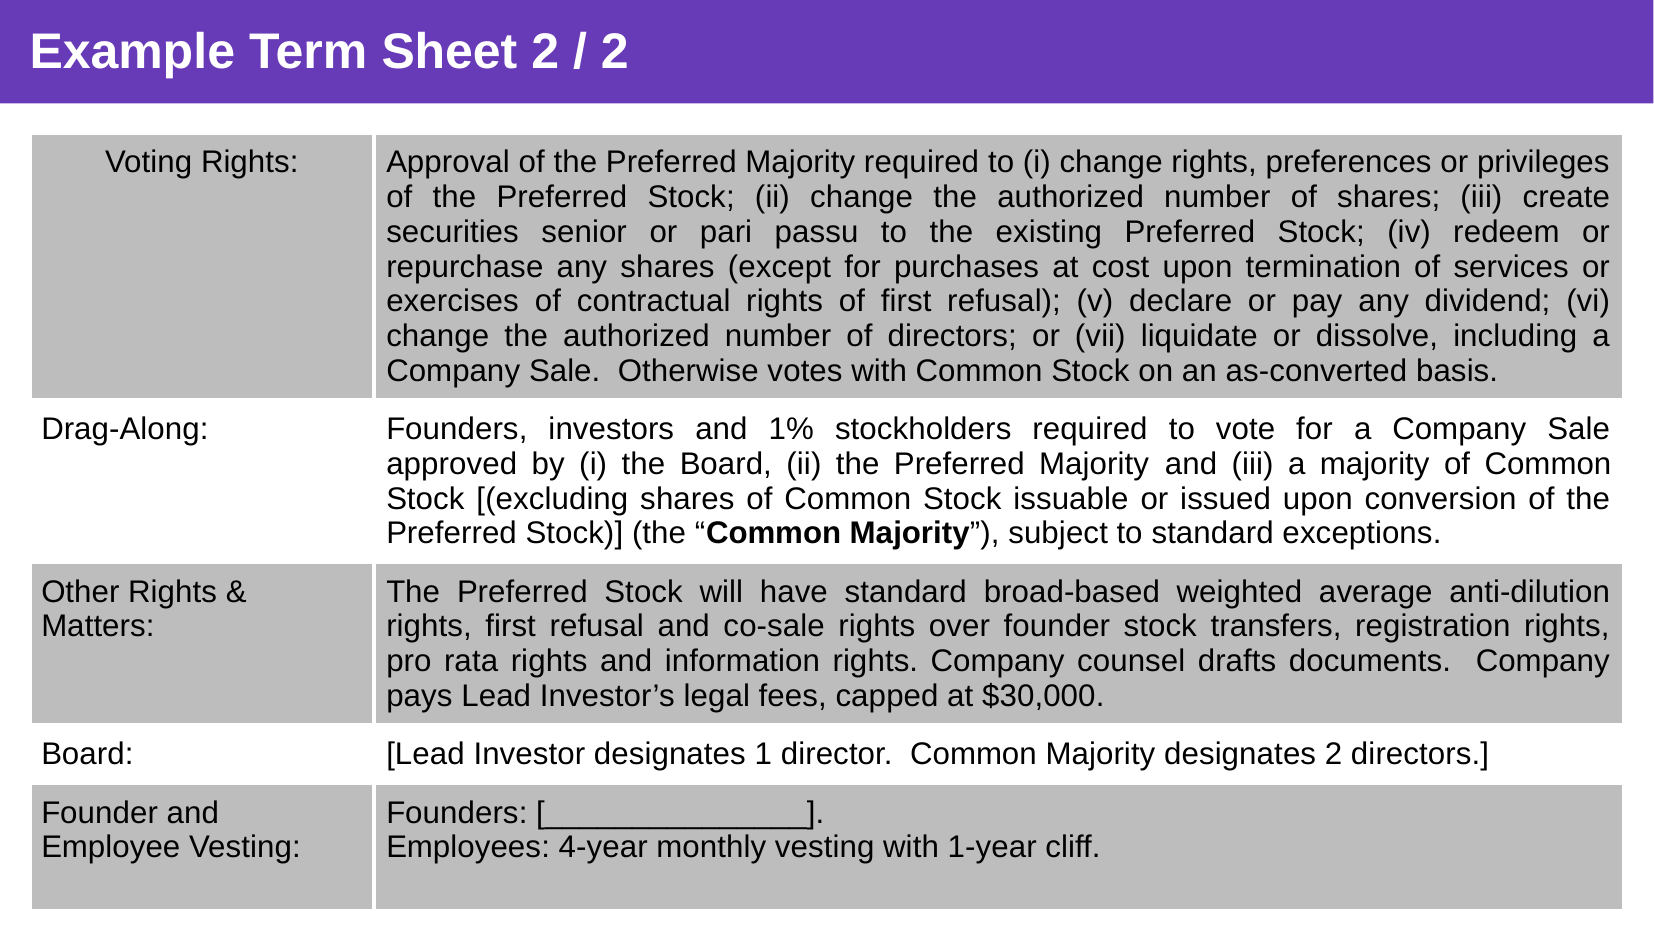

# Example Term Sheet 2 / 2
| Voting Rights: | Approval of the Preferred Majority required to (i) change rights, preferences or privileges of the Preferred Stock; (ii) change the authorized number of shares; (iii) create securities senior or pari passu to the existing Preferred Stock; (iv) redeem or repurchase any shares (except for purchases at cost upon termination of services or exercises of contractual rights of first refusal); (v) declare or pay any dividend; (vi) change the authorized number of directors; or (vii) liquidate or dissolve, including a Company Sale. Otherwise votes with Common Stock on an as‑converted basis. |
| --- | --- |
| Drag-Along: | Founders, investors and 1% stockholders required to vote for a Company Sale approved by (i) the Board, (ii) the Preferred Majority and (iii) a majority of Common Stock [(excluding shares of Common Stock issuable or issued upon conversion of the Preferred Stock)] (the “Common Majority”), subject to standard exceptions. |
| Other Rights & Matters: | The Preferred Stock will have standard broad-based weighted average anti-dilution rights, first refusal and co-sale rights over founder stock transfers, registration rights, pro rata rights and information rights. Company counsel drafts documents. Company pays Lead Investor’s legal fees, capped at $30,000. |
| Board: | [Lead Investor designates 1 director. Common Majority designates 2 directors.] |
| Founder and Employee Vesting: | Founders: [\_\_\_\_\_\_\_\_\_\_\_\_\_\_\_]. Employees: 4-year monthly vesting with 1-year cliff. |
Commercial Open Source Startups
22
© 2021 Dirk Riehle - Some Rights Reserved